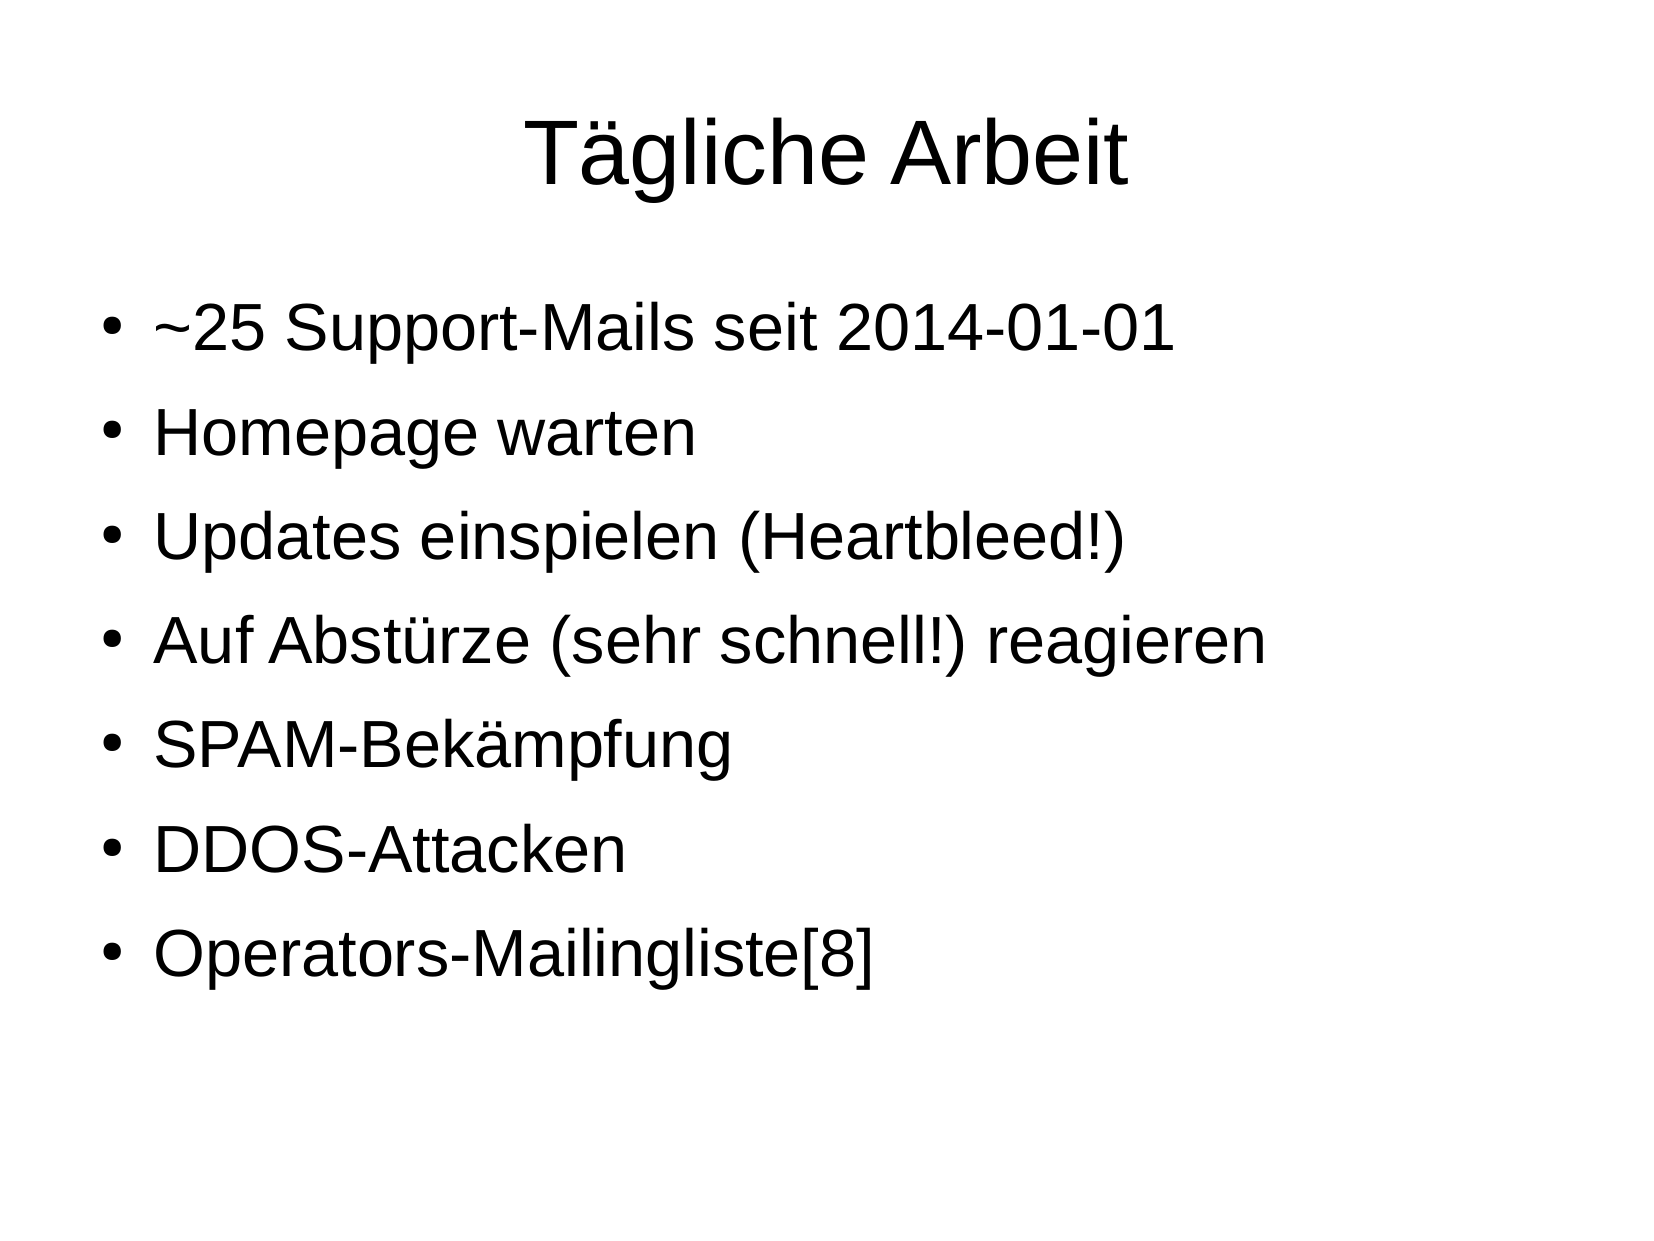

# Tägliche Arbeit
~25 Support-Mails seit 2014-01-01
Homepage warten
Updates einspielen (Heartbleed!)
Auf Abstürze (sehr schnell!) reagieren
SPAM-Bekämpfung
DDOS-Attacken
Operators-Mailingliste[8]